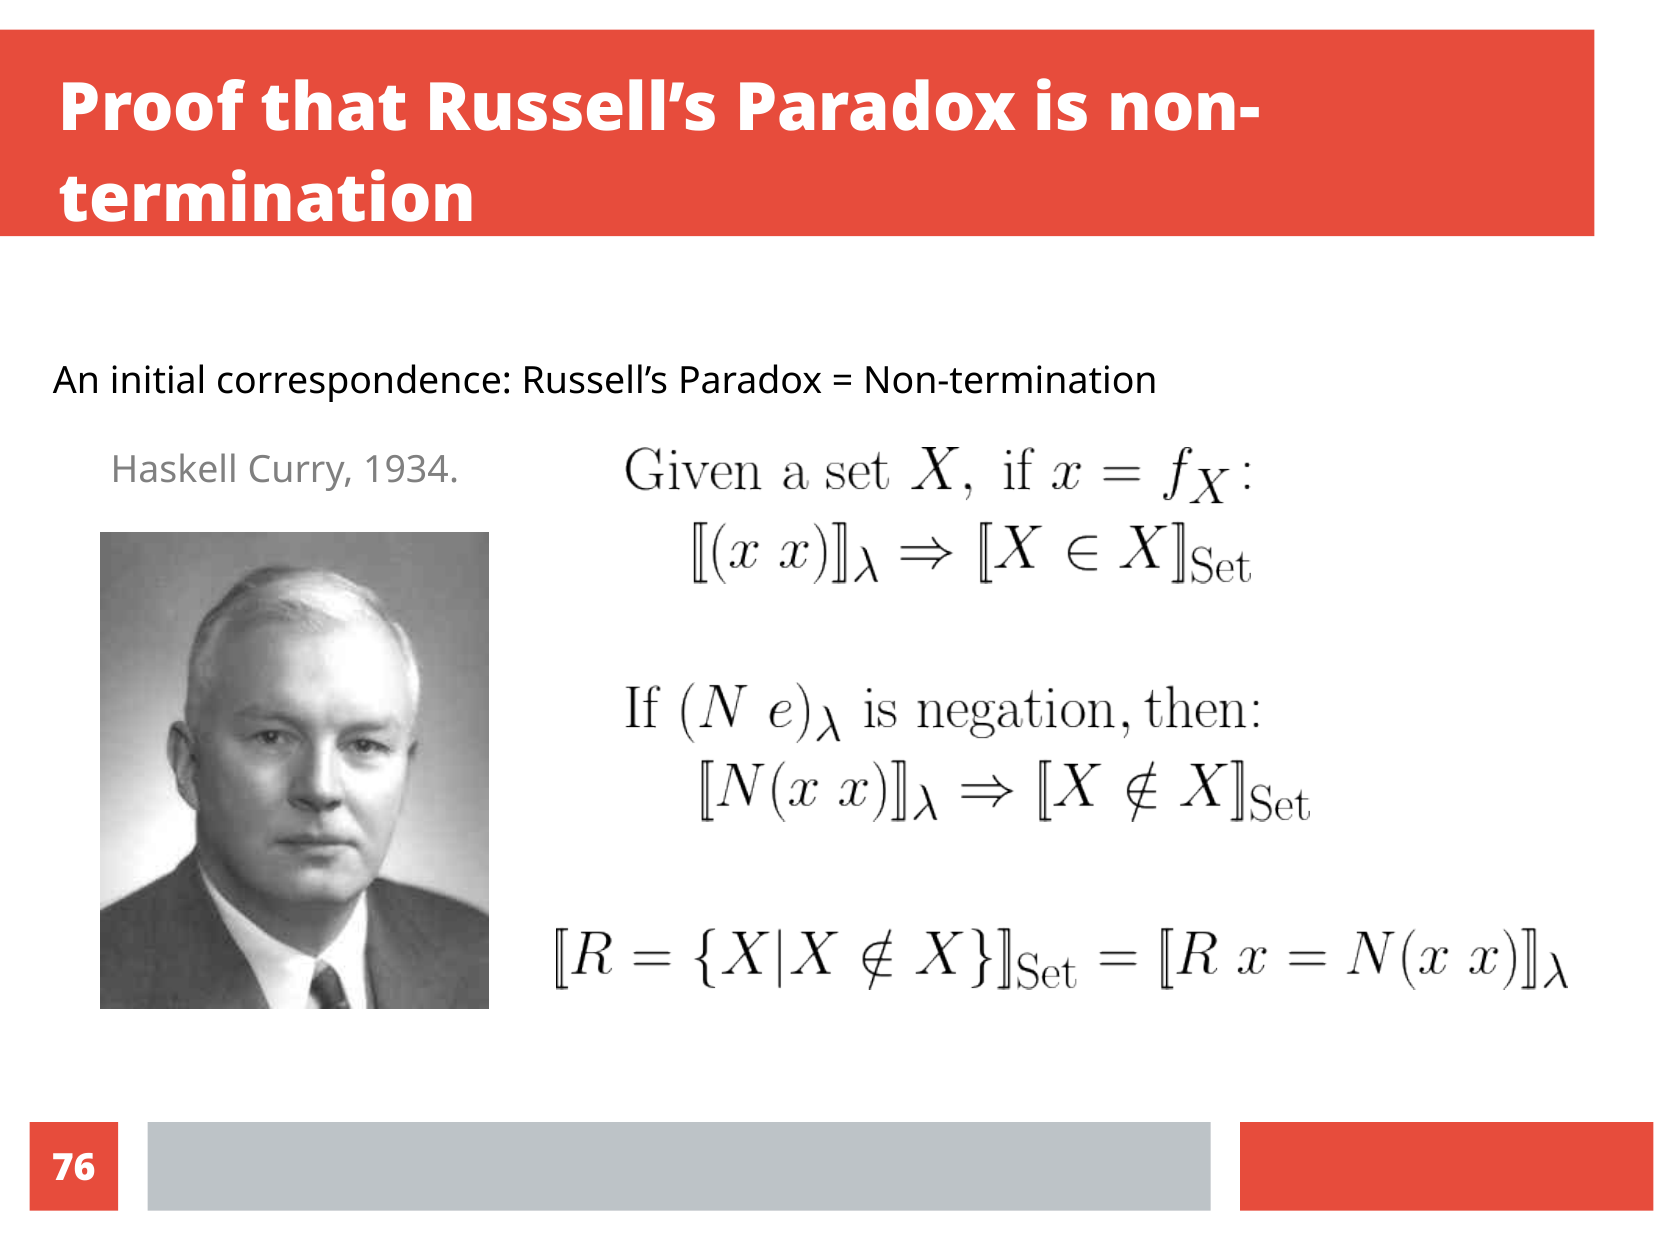

# Proof that Russell’s Paradox is non-termination
An initial correspondence: Russell’s Paradox = Non-termination
Haskell Curry, 1934.
76